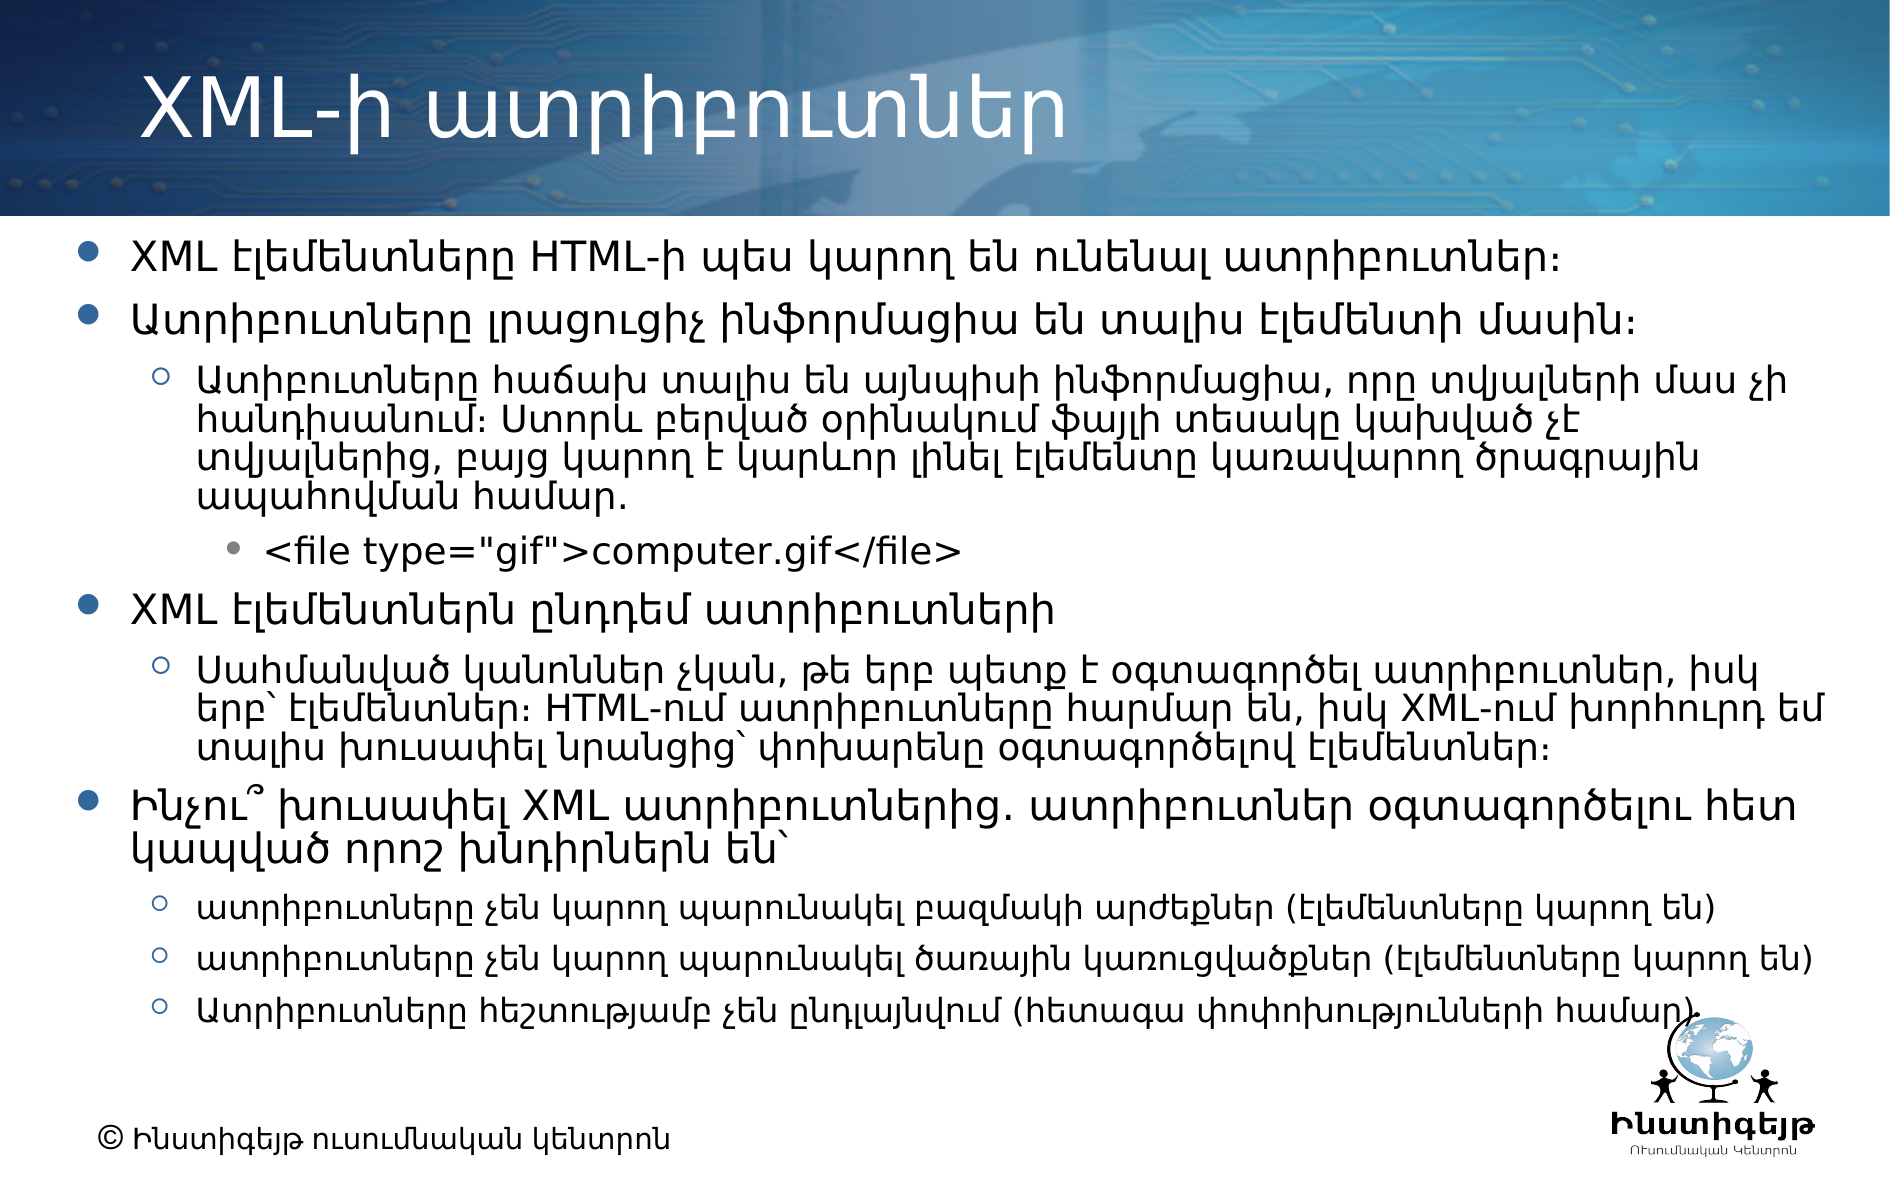

XML-ի ատրիբուտներ
# XML էլեմենտները HTML-ի պես կարող են ունենալ ատրիբուտներ։
Ատրիբուտները լրացուցիչ ինֆորմացիա են տալիս էլեմենտի մասին։
Ատիբուտները հաճախ տալիս են այնպիսի ինֆորմացիա, որը տվյալների մաս չի հանդիսանում։ Ստորև բերված օրինակում ֆայլի տեսակը կախված չէ տվյալներից, բայց կարող է կարևոր լինել էլեմենտը կառավարող ծրագրային ապահովման համար․
<file type="gif">computer.gif</file>
XML էլեմենտներն ընդդեմ ատրիբուտների
Սահմանված կանոններ չկան, թե երբ պետք է օգտագործել ատրիբուտներ, իսկ երբ՝ էլեմենտներ։ HTML-ում ատրիբուտները հարմար են, իսկ XML-ում խորհուրդ եմ տալիս խուսափել նրանցից՝ փոխարենը օգտագործելով էլեմենտներ։
Ինչու՞ խուսափել XML ատրիբուտներից․ ատրիբուտներ օգտագործելու հետ կապված որոշ խնդիրներն են՝
ատրիբուտները չեն կարող պարունակել բազմակի արժեքներ (էլեմենտները կարող են)
ատրիբուտները չեն կարող պարունակել ծառային կառուցվածքներ (էլեմենտները կարող են)
Ատրիբուտները հեշտությամբ չեն ընդլայնվում (հետագա փոփոխությունների համար)